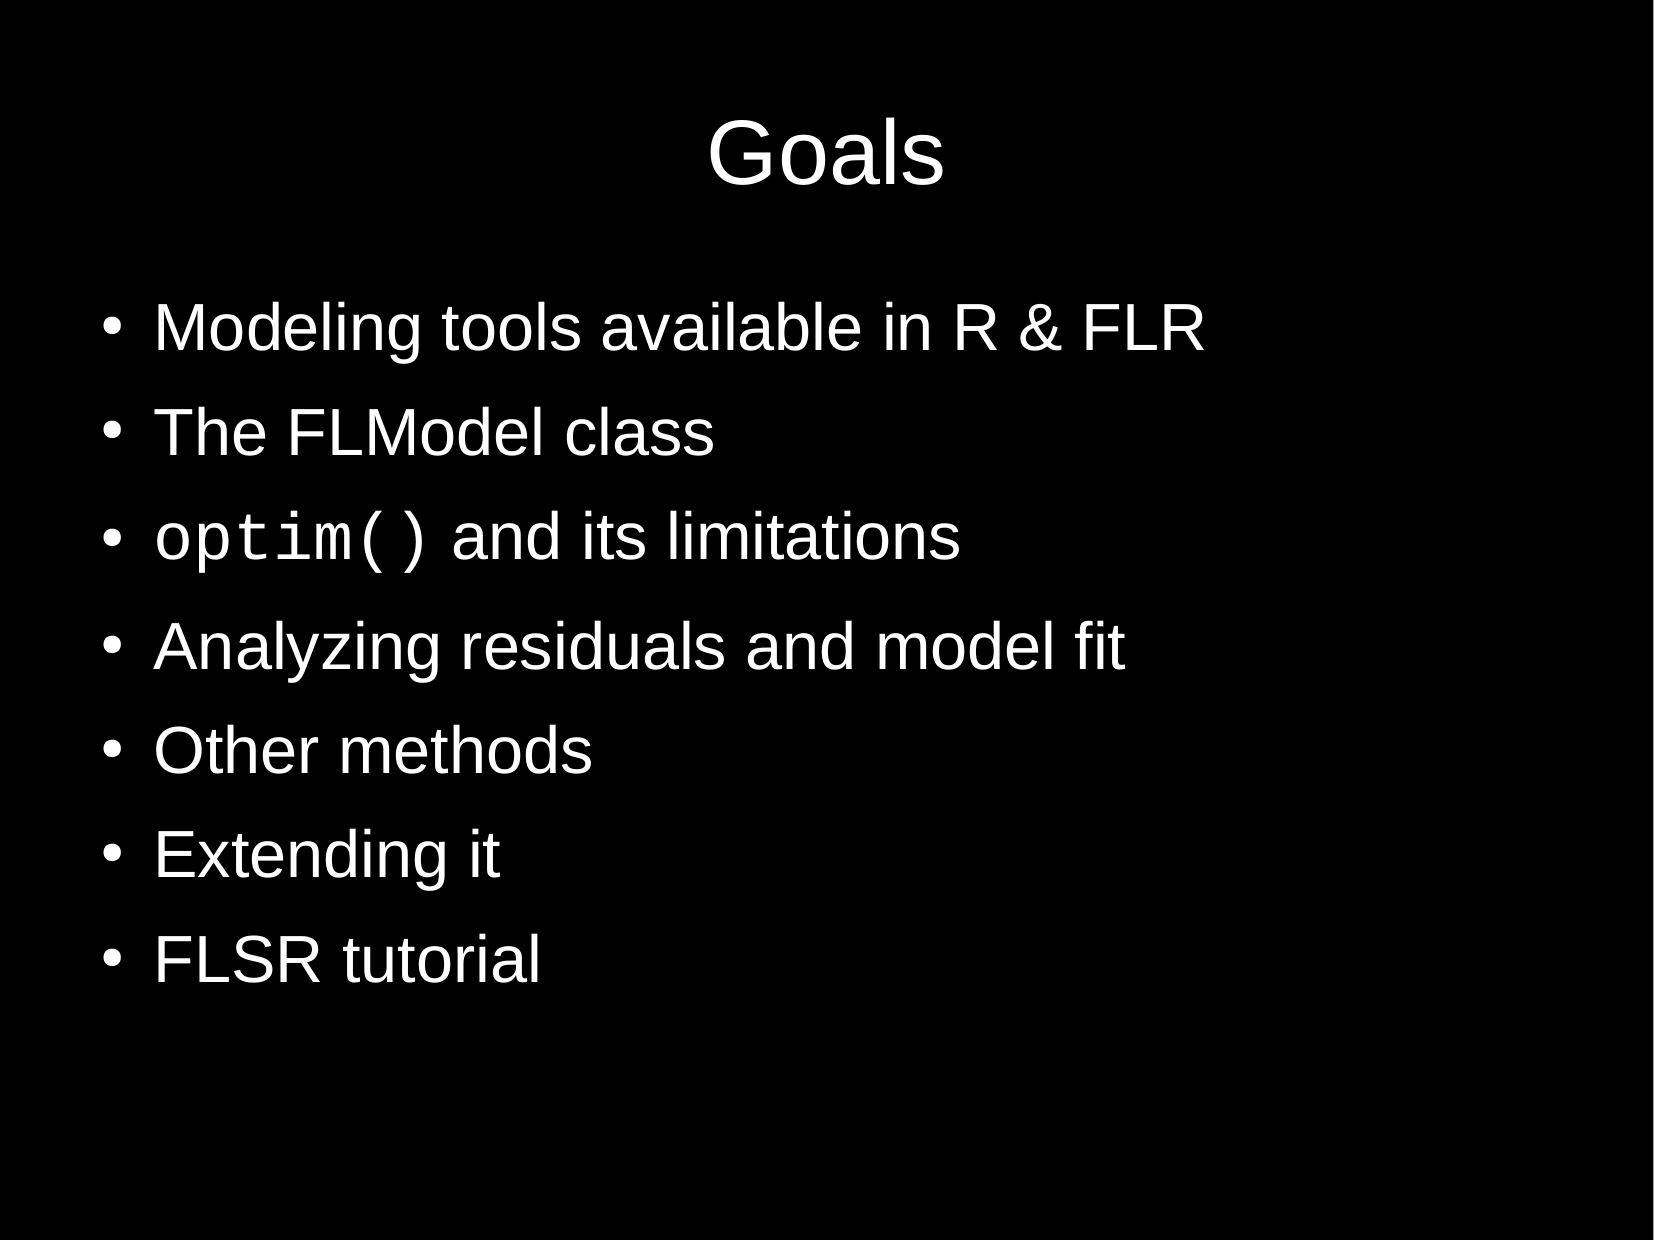

# Goals
Modeling tools available in R & FLR
The FLModel class
optim() and its limitations
Analyzing residuals and model fit
Other methods
Extending it
FLSR tutorial